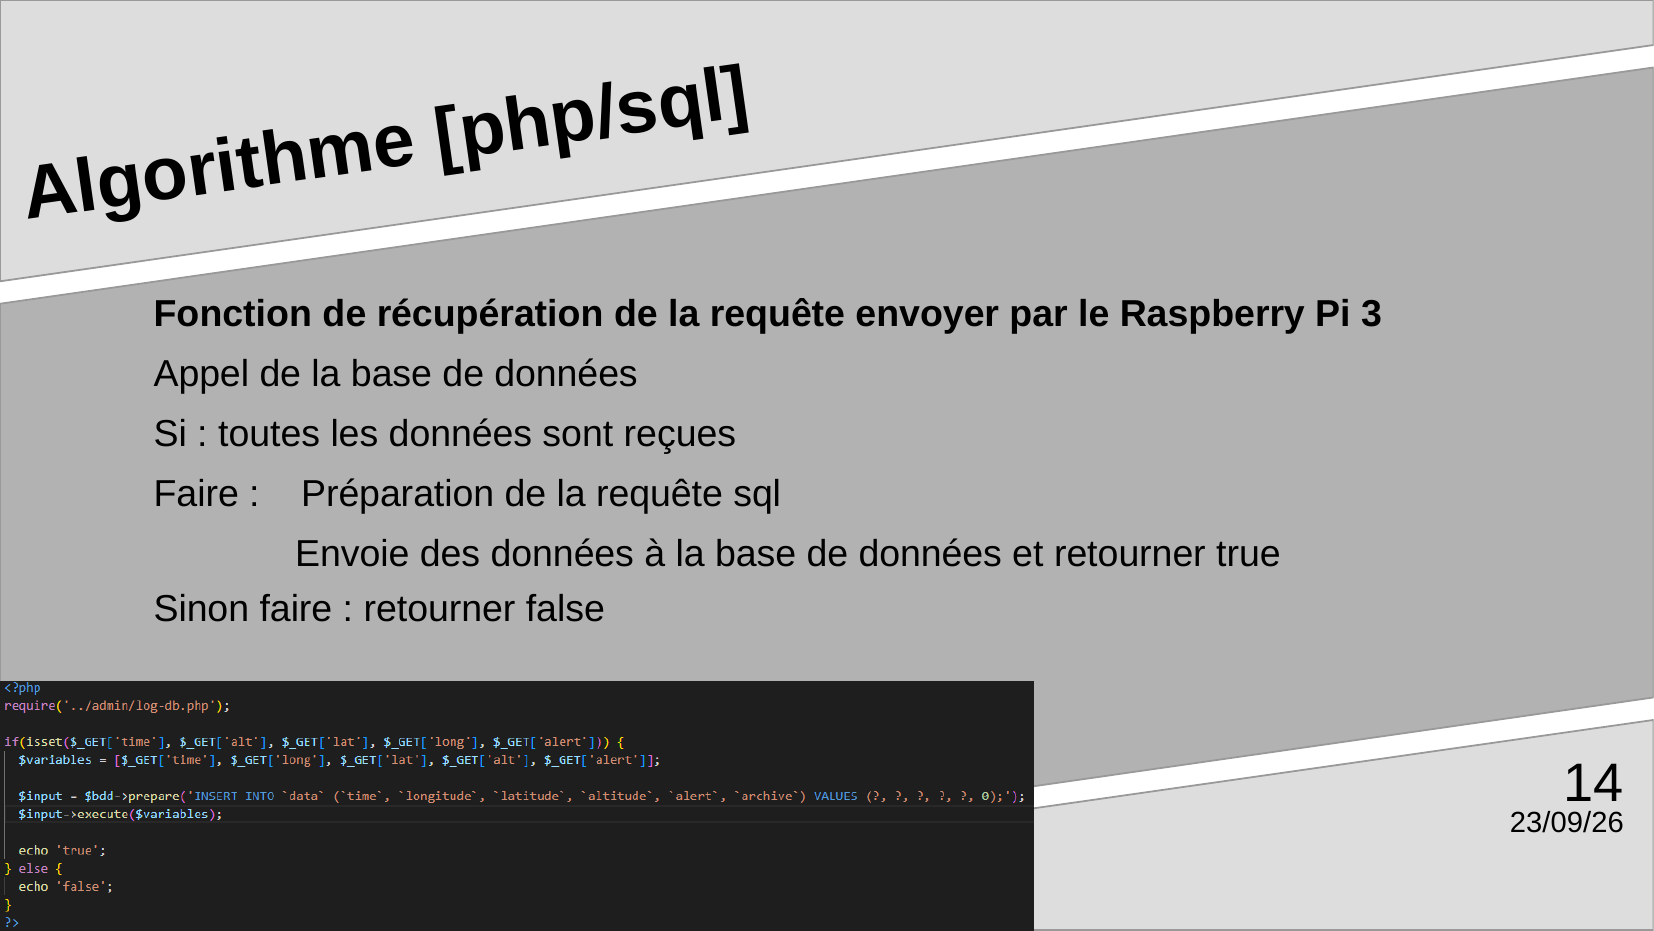

# Algorithme [php/sql]
Fonction de récupération de la requête envoyer par le Raspberry Pi 3
Appel de la base de données
Si : toutes les données sont reçues
Faire : 	Préparation de la requête sql
Envoie des données à la base de données et retourner true
Sinon faire : retourner false
14